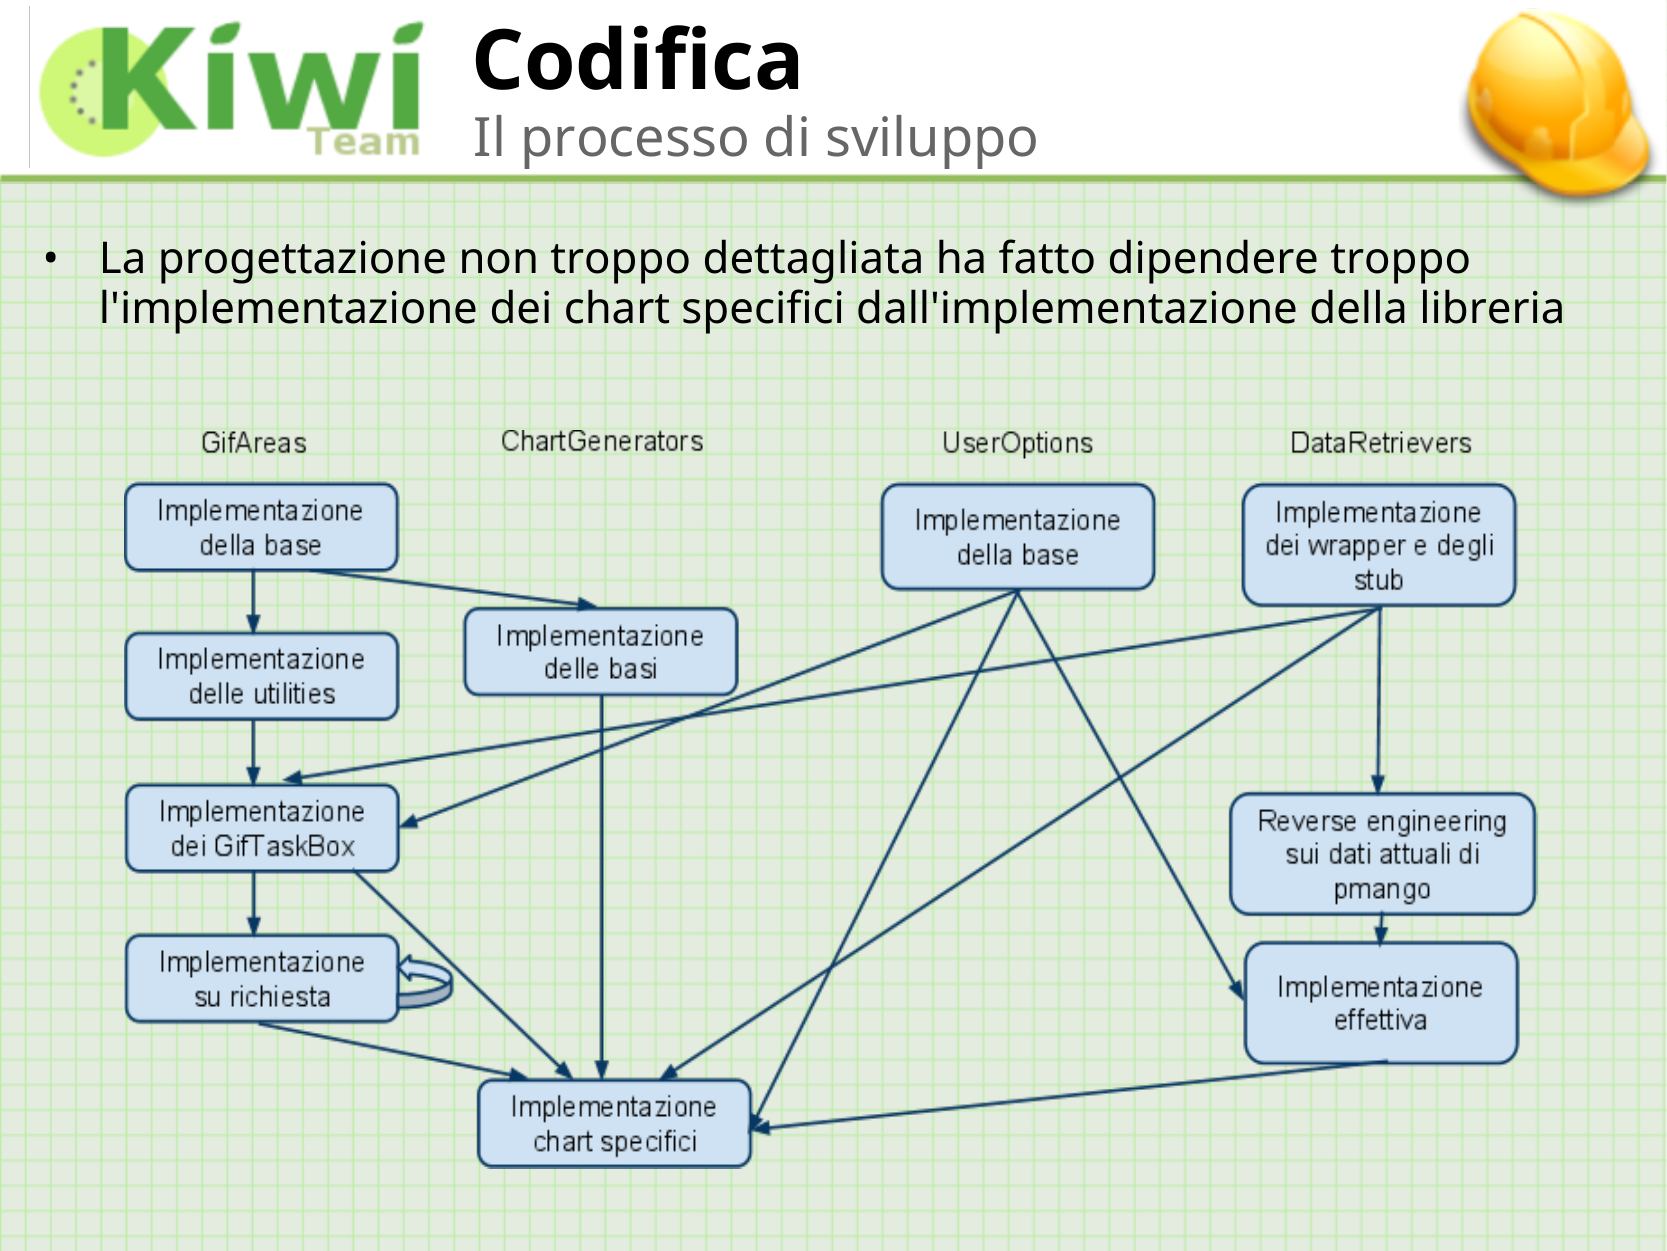

# Codifica
Il processo di sviluppo
La progettazione non troppo dettagliata ha fatto dipendere troppo l'implementazione dei chart specifici dall'implementazione della libreria